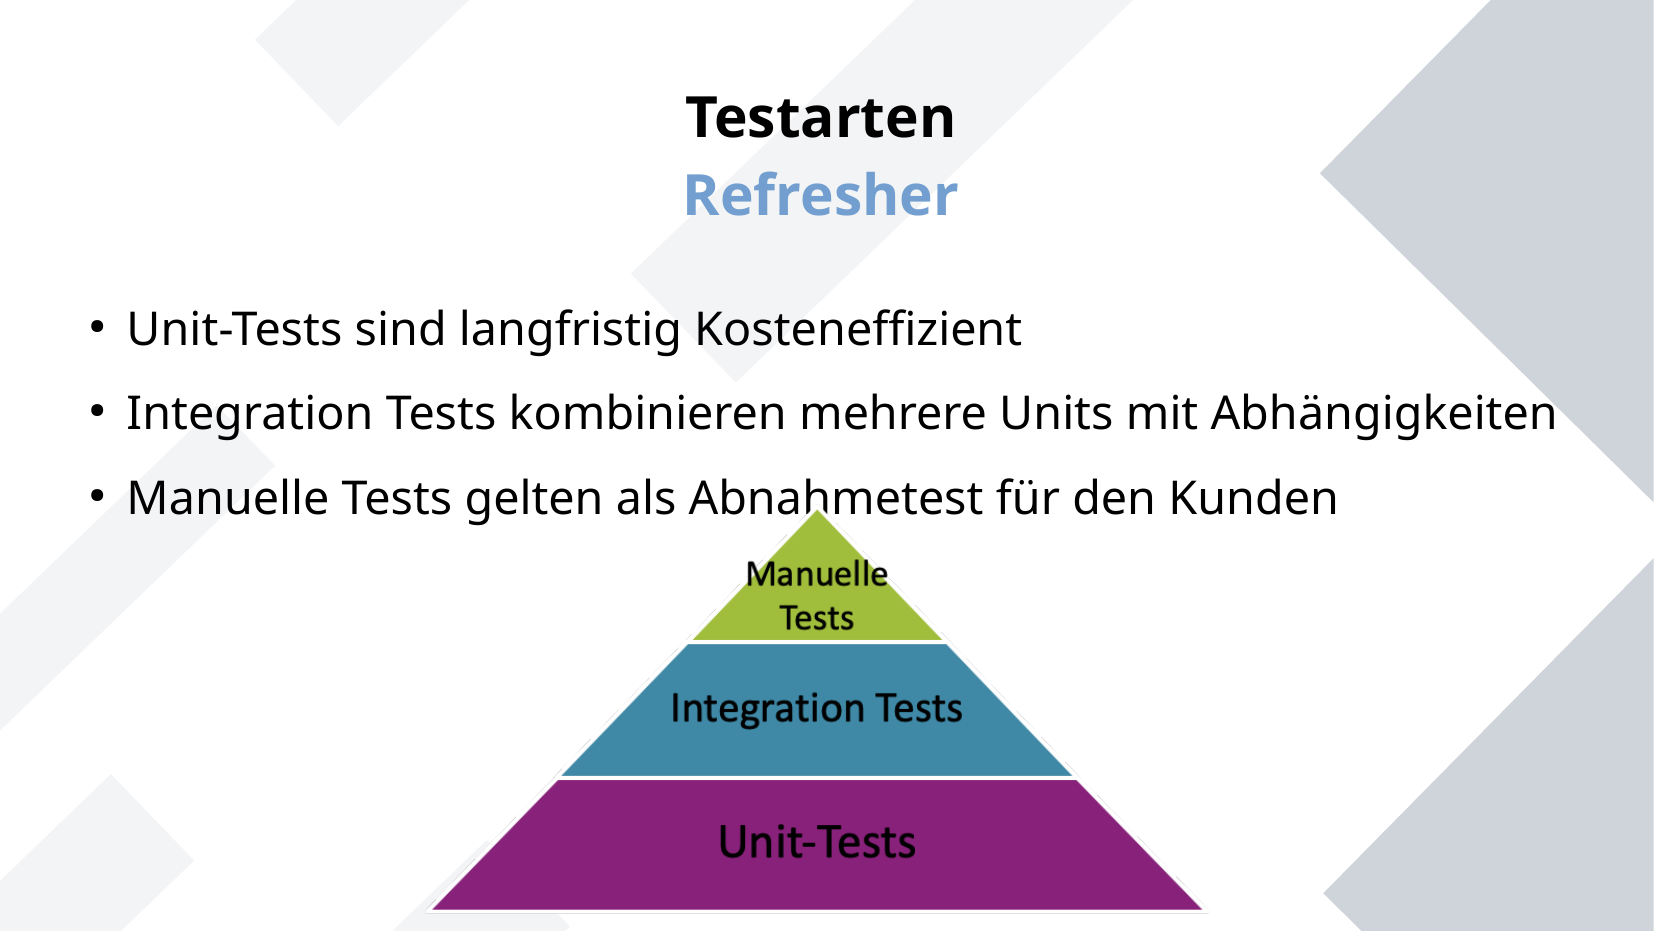

# Testarten Refresher
Unit-Tests sind langfristig Kosteneffizient
Integration Tests kombinieren mehrere Units mit Abhängigkeiten
Manuelle Tests gelten als Abnahmetest für den Kunden